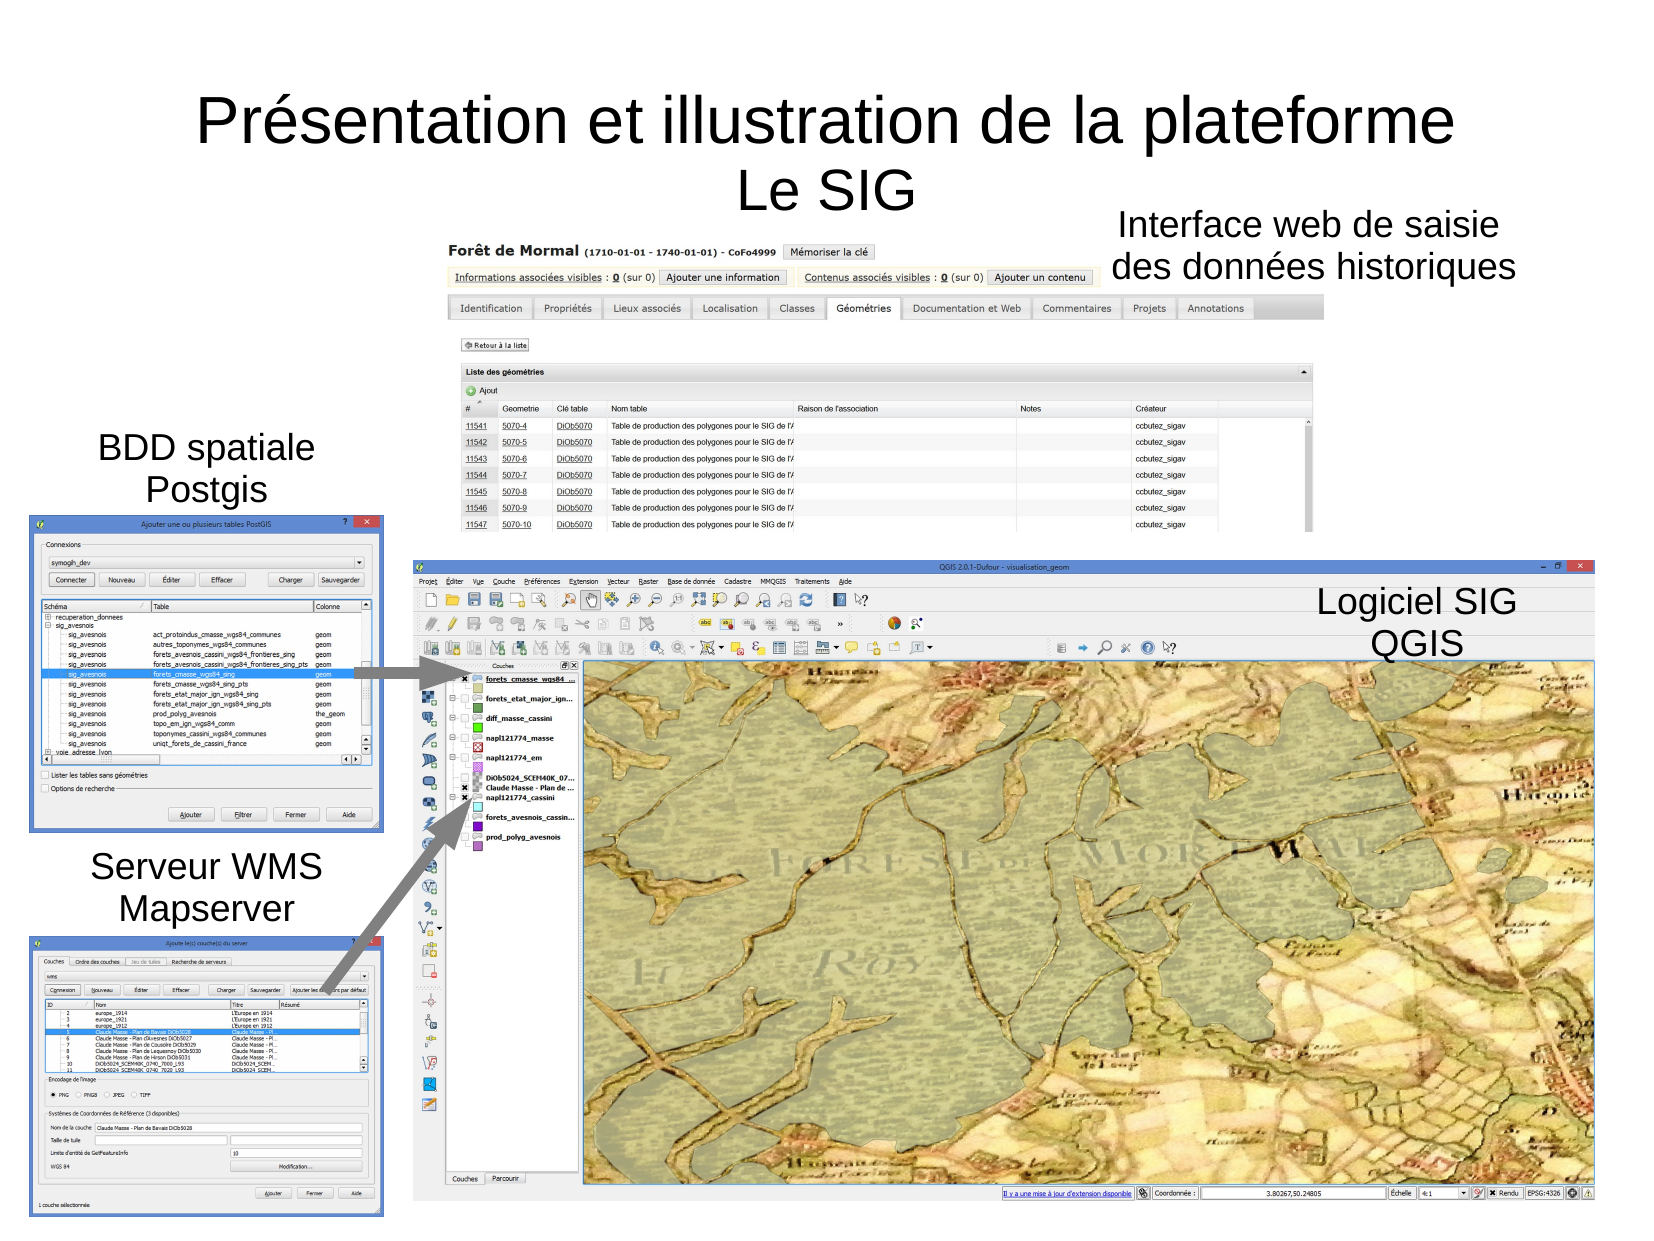

# Présentation et illustration de la plateforme Le SIG
Interface web de saisie
des données historiques
BDD spatiale
Postgis
Logiciel SIG
QGIS
Serveur WMS
Mapserver
20